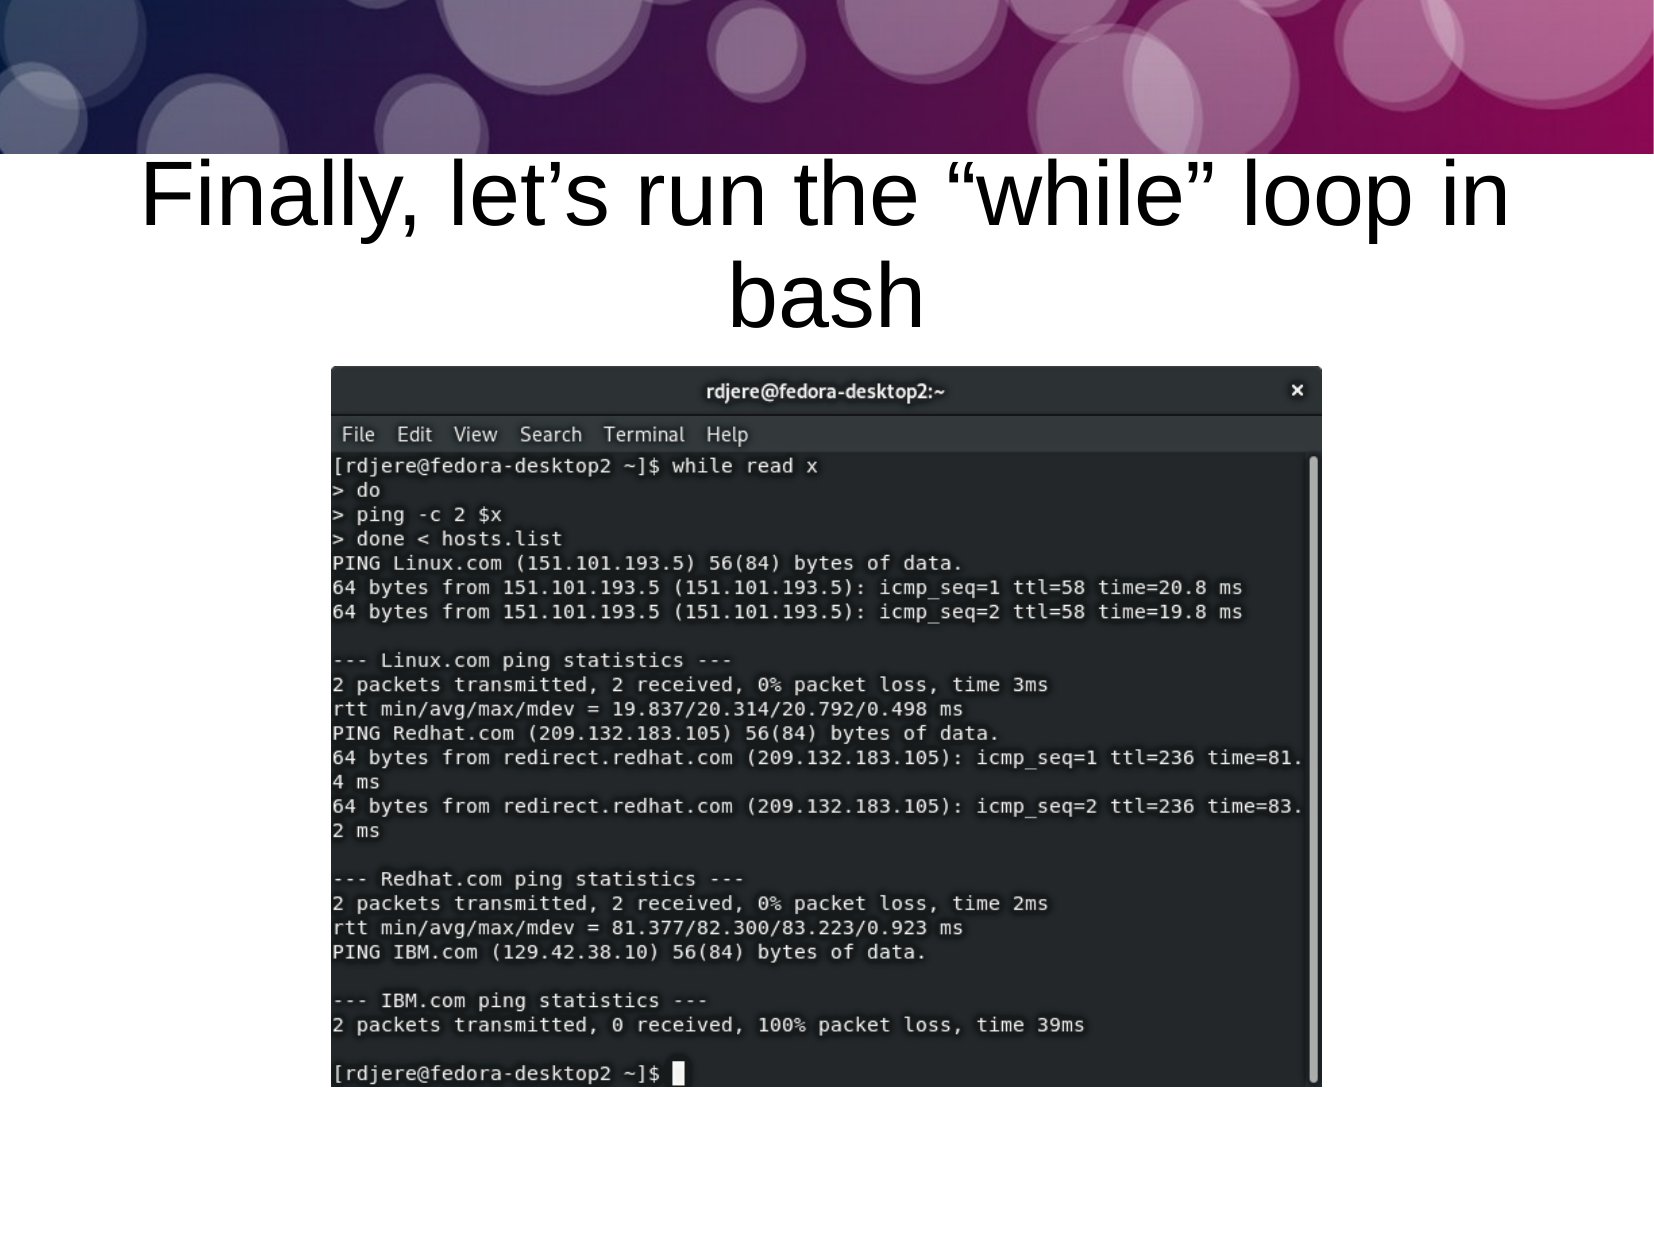

# Finally, let’s run the “while” loop in bash